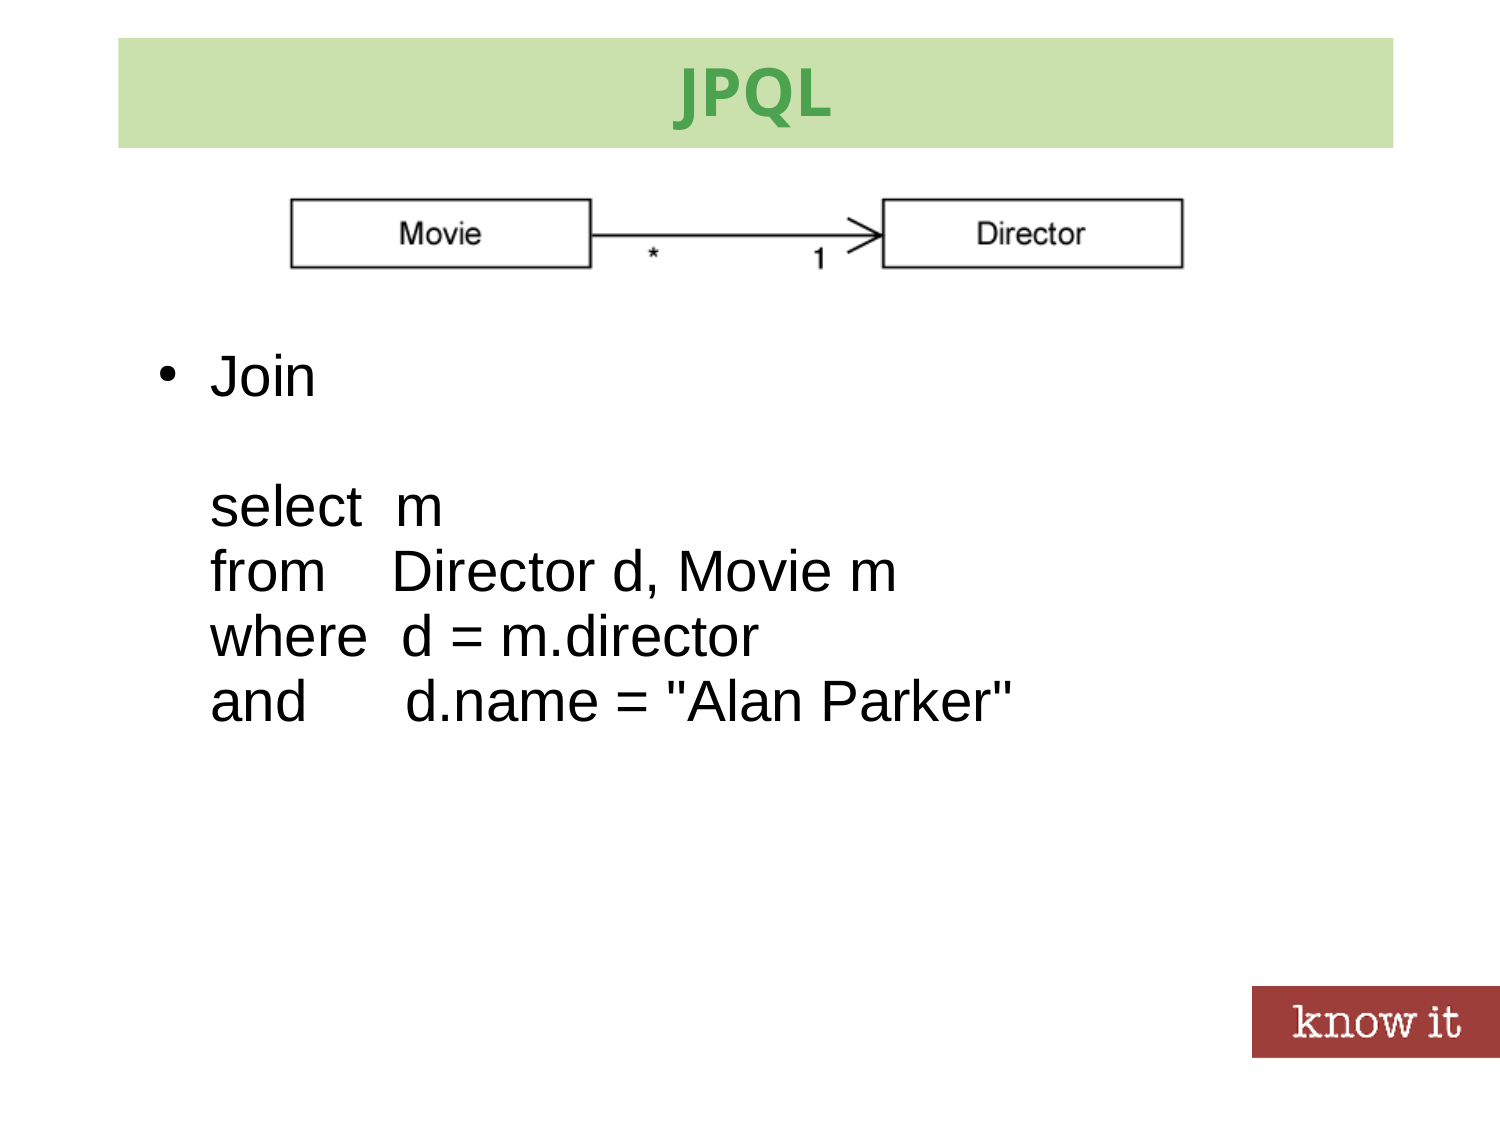

JPQL
# Join select m from Director d, Movie m where d = m.director and d.name = "Alan Parker"